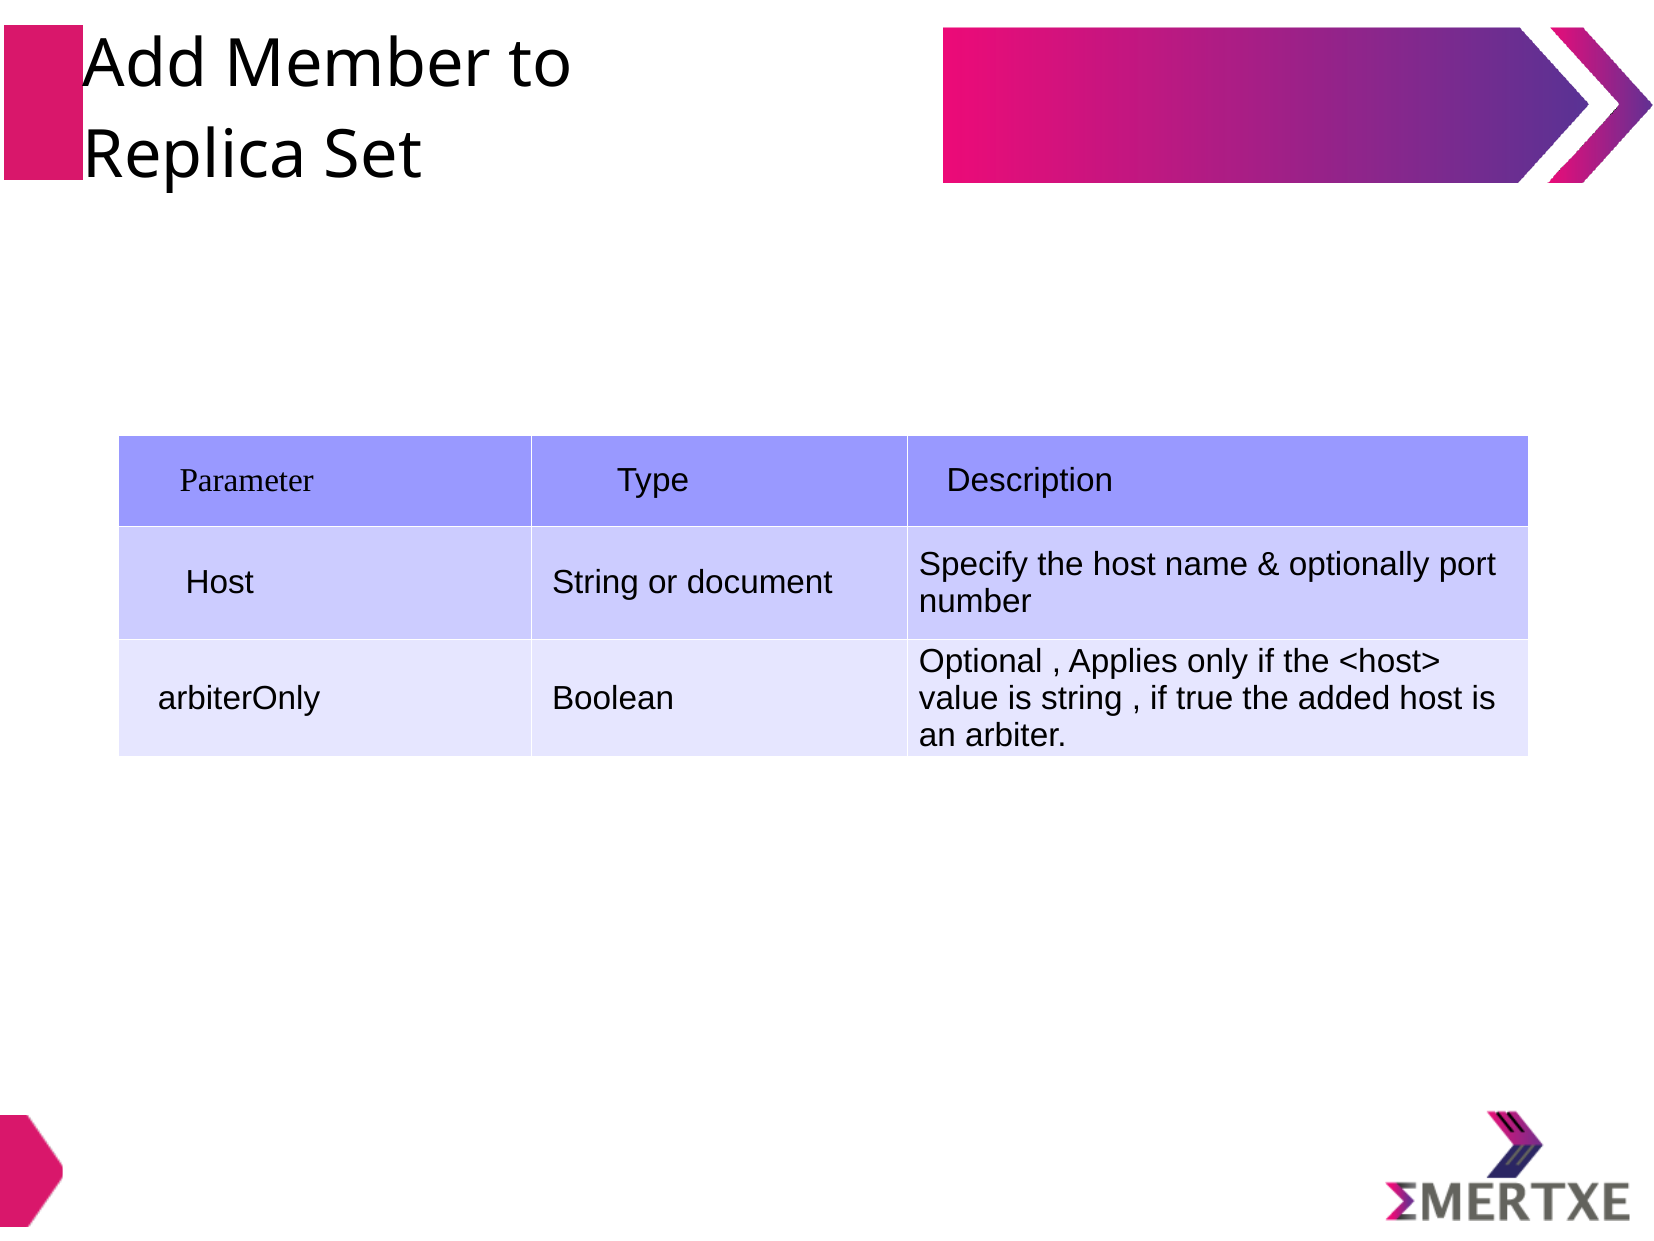

# Add Member to Replica Set
| Parameter | Type | Description |
| --- | --- | --- |
| Host | String or document | Specify the host name & optionally port number |
| arbiterOnly | Boolean | Optional , Applies only if the <host> value is string , if true the added host is an arbiter. |